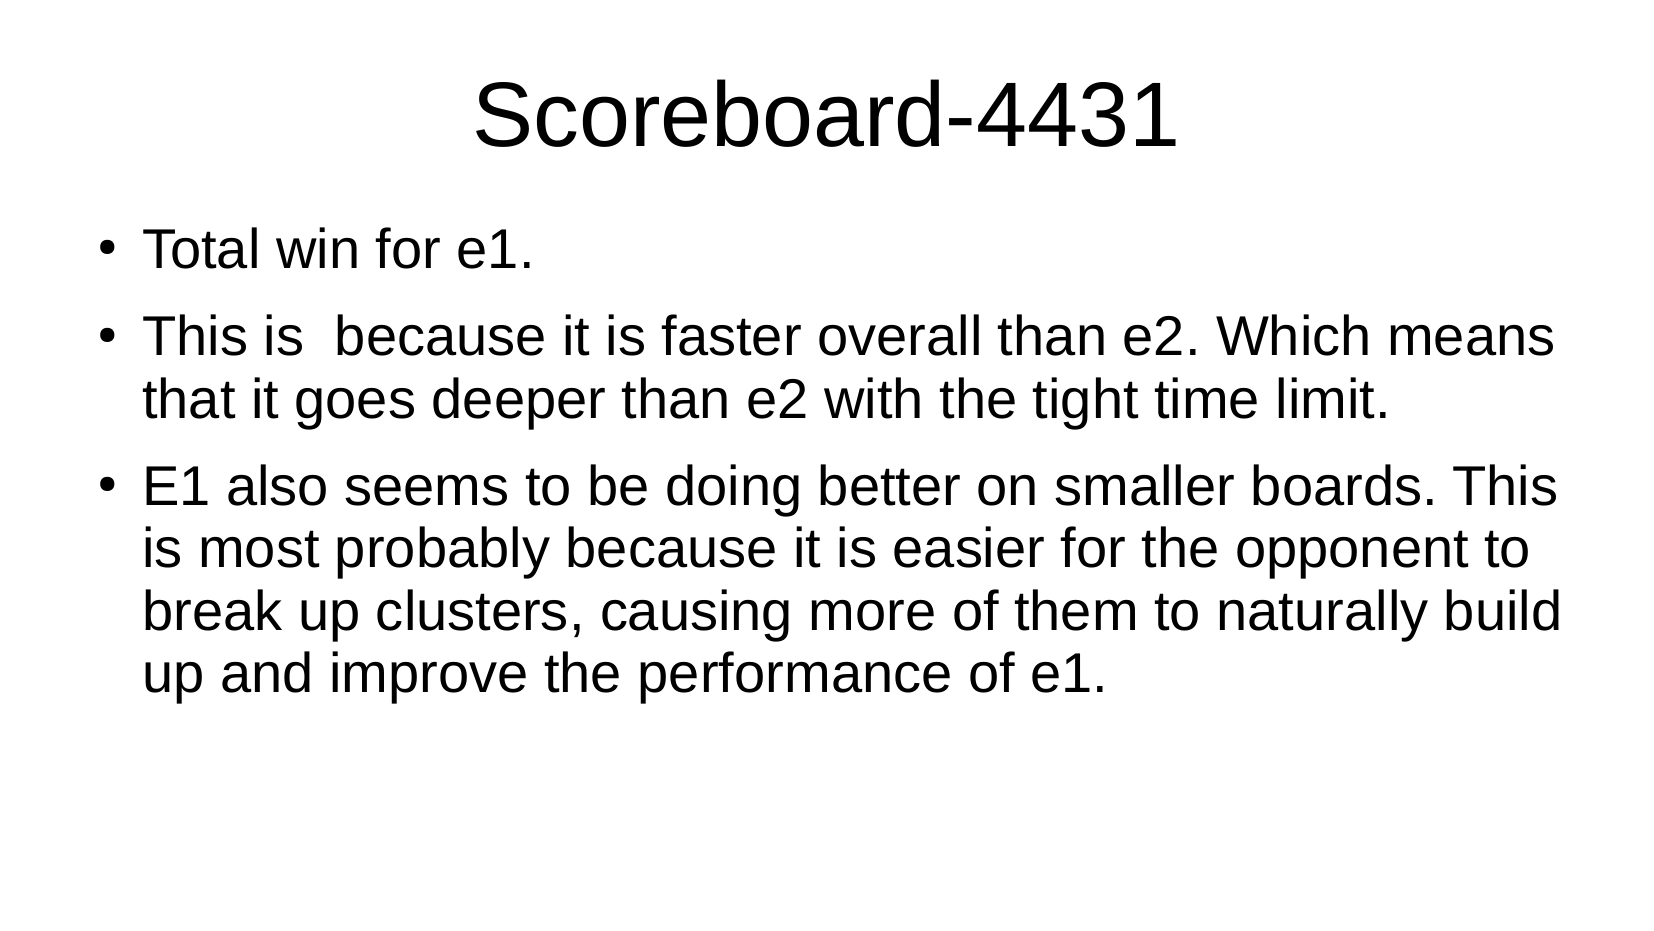

# Scoreboard-4431
Total win for e1.
This is because it is faster overall than e2. Which means that it goes deeper than e2 with the tight time limit.
E1 also seems to be doing better on smaller boards. This is most probably because it is easier for the opponent to break up clusters, causing more of them to naturally build up and improve the performance of e1.